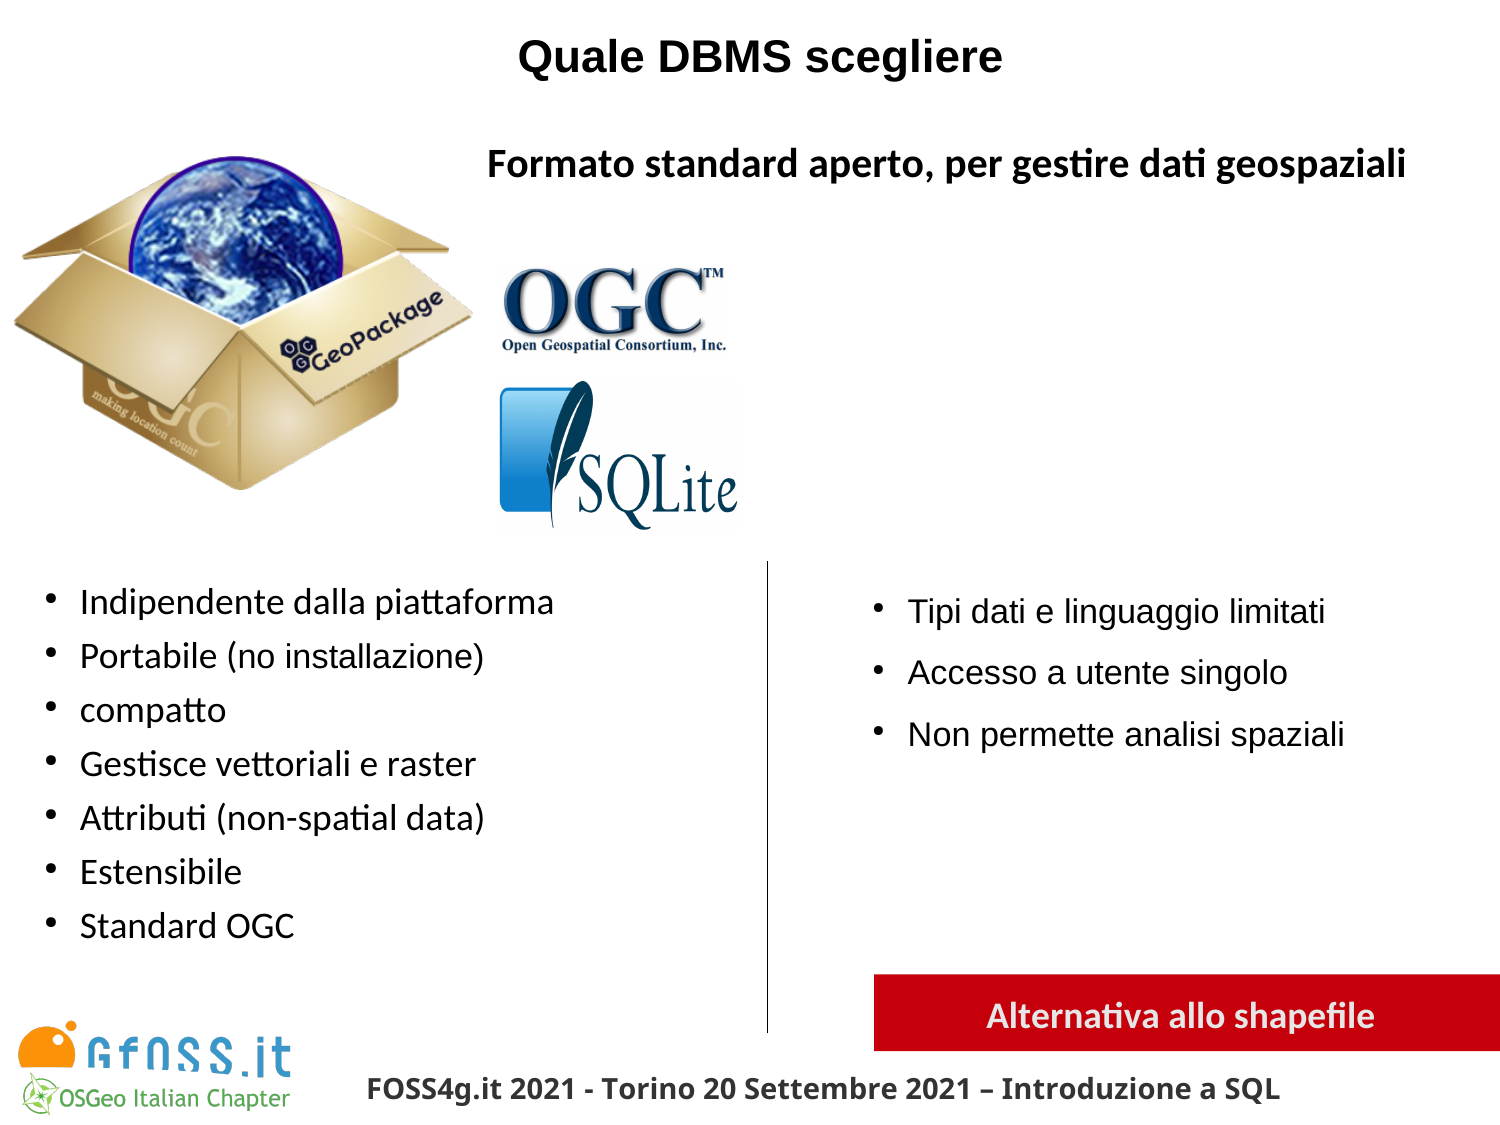

# Quale DBMS scegliere
Formato standard aperto, per gestire dati geospaziali
Indipendente dalla piattaforma
Portabile (no installazione)
compatto
Gestisce vettoriali e raster
Attributi (non-spatial data)
Estensibile
Standard OGC
Tipi dati e linguaggio limitati
Accesso a utente singolo
Non permette analisi spaziali
Alternativa allo shapefile